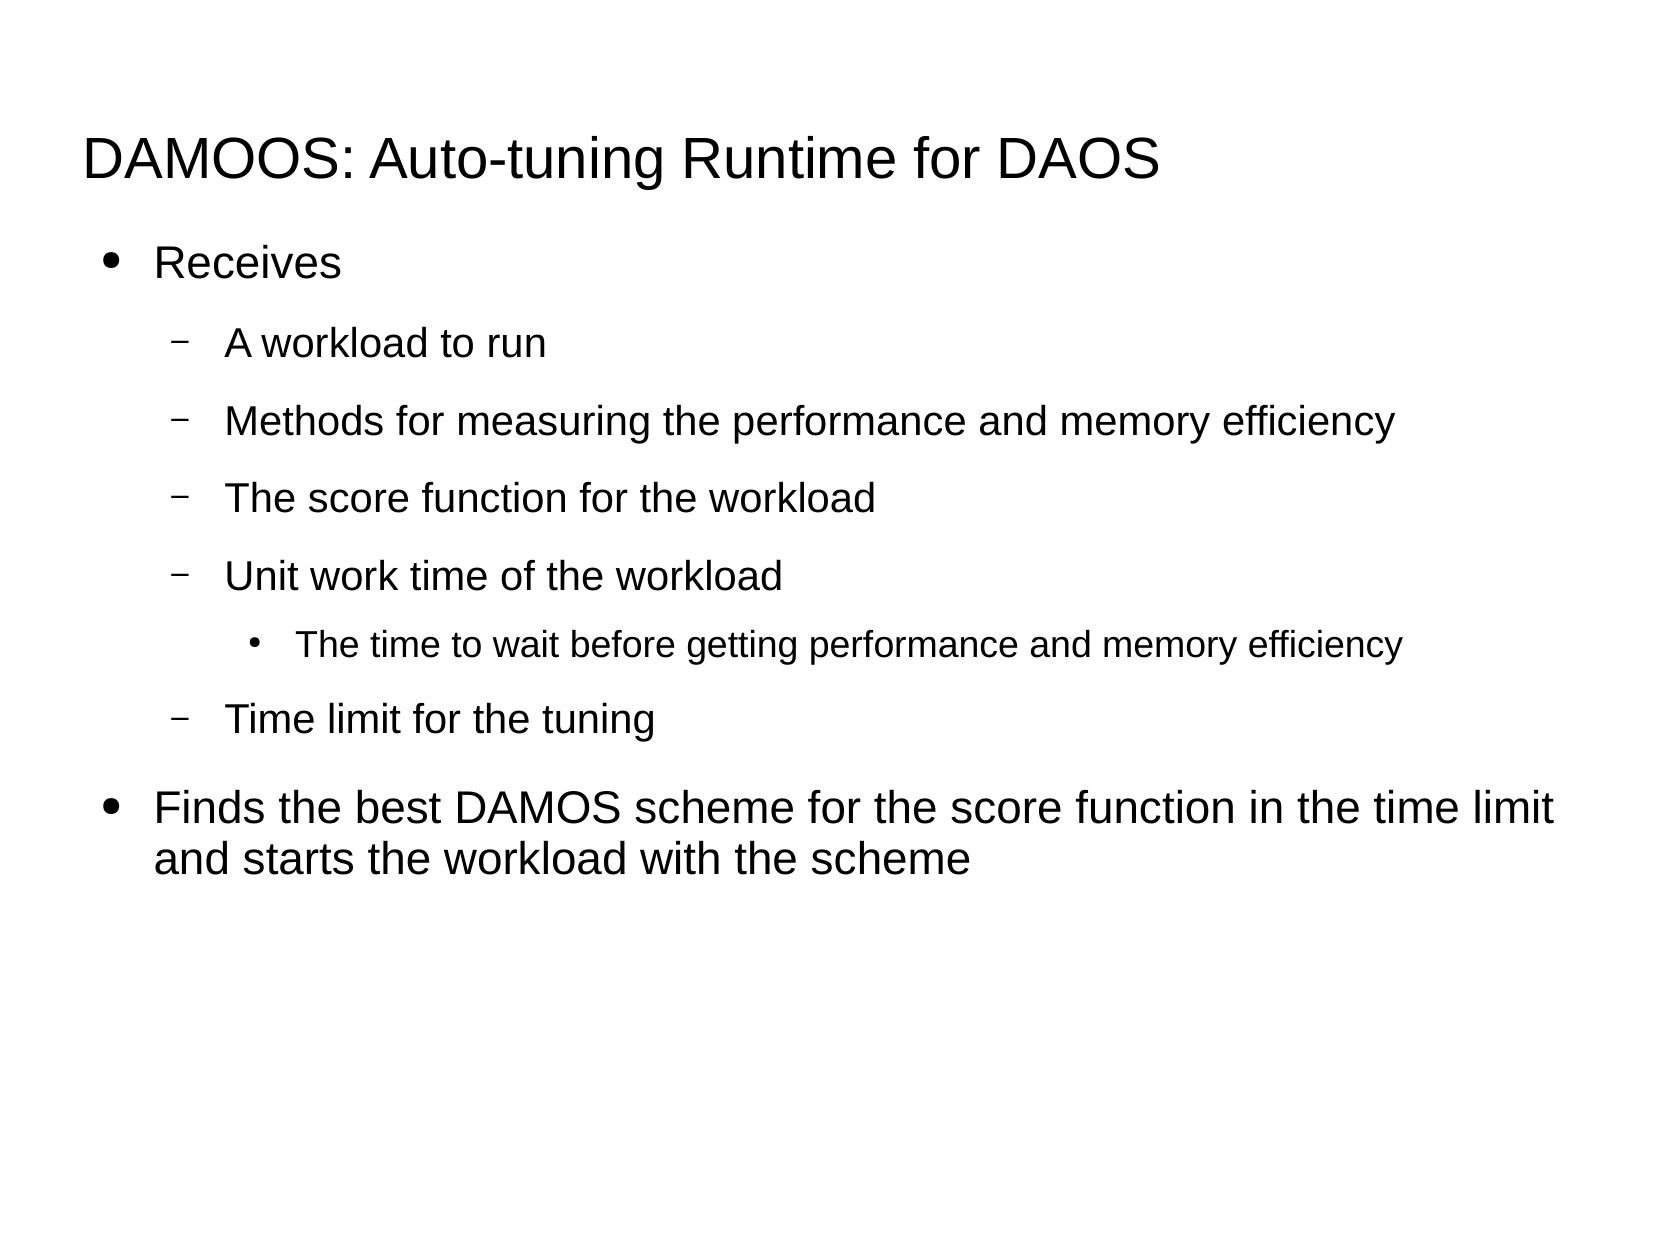

# DAMOOS: Auto-tuning Runtime for DAOS
Receives
A workload to run
Methods for measuring the performance and memory efficiency
The score function for the workload
Unit work time of the workload
The time to wait before getting performance and memory efficiency
Time limit for the tuning
Finds the best DAMOS scheme for the score function in the time limit and starts the workload with the scheme